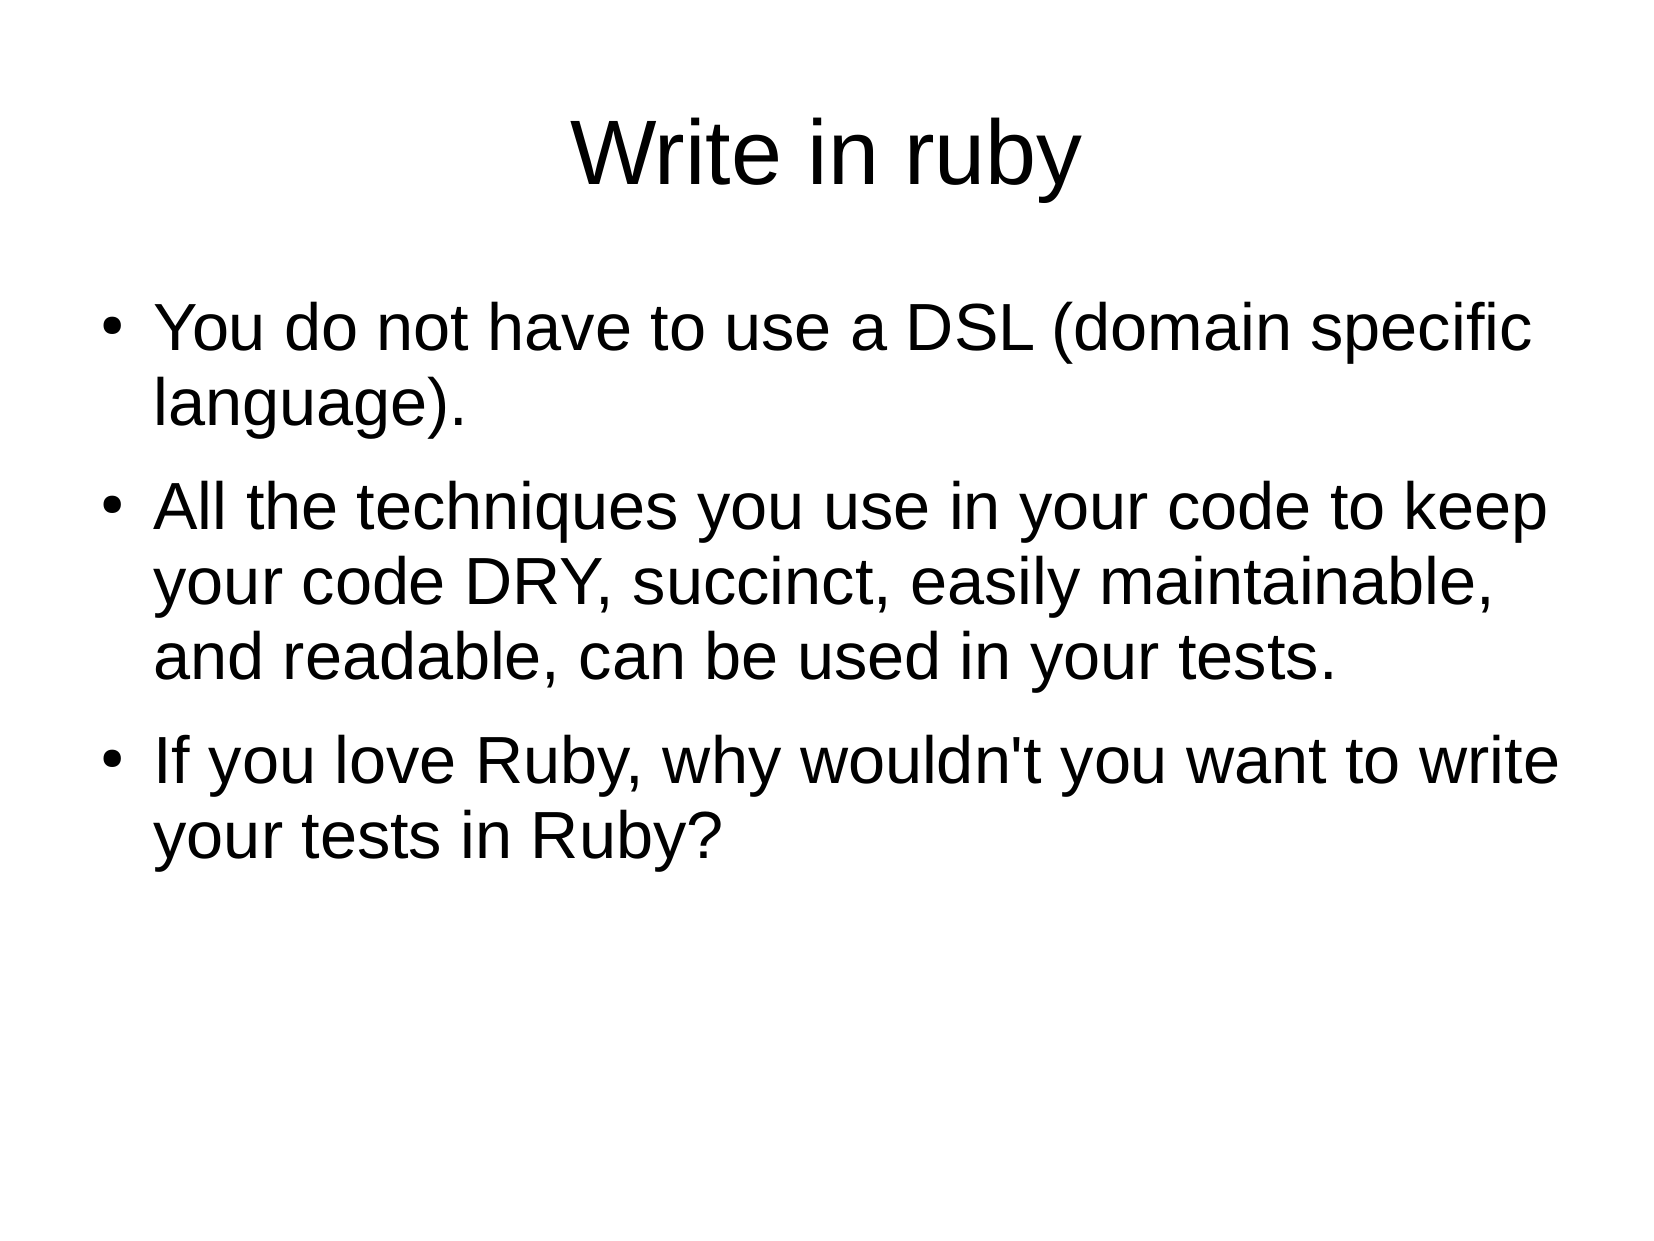

# Write in ruby
You do not have to use a DSL (domain specific language).
All the techniques you use in your code to keep your code DRY, succinct, easily maintainable, and readable, can be used in your tests.
If you love Ruby, why wouldn't you want to write your tests in Ruby?